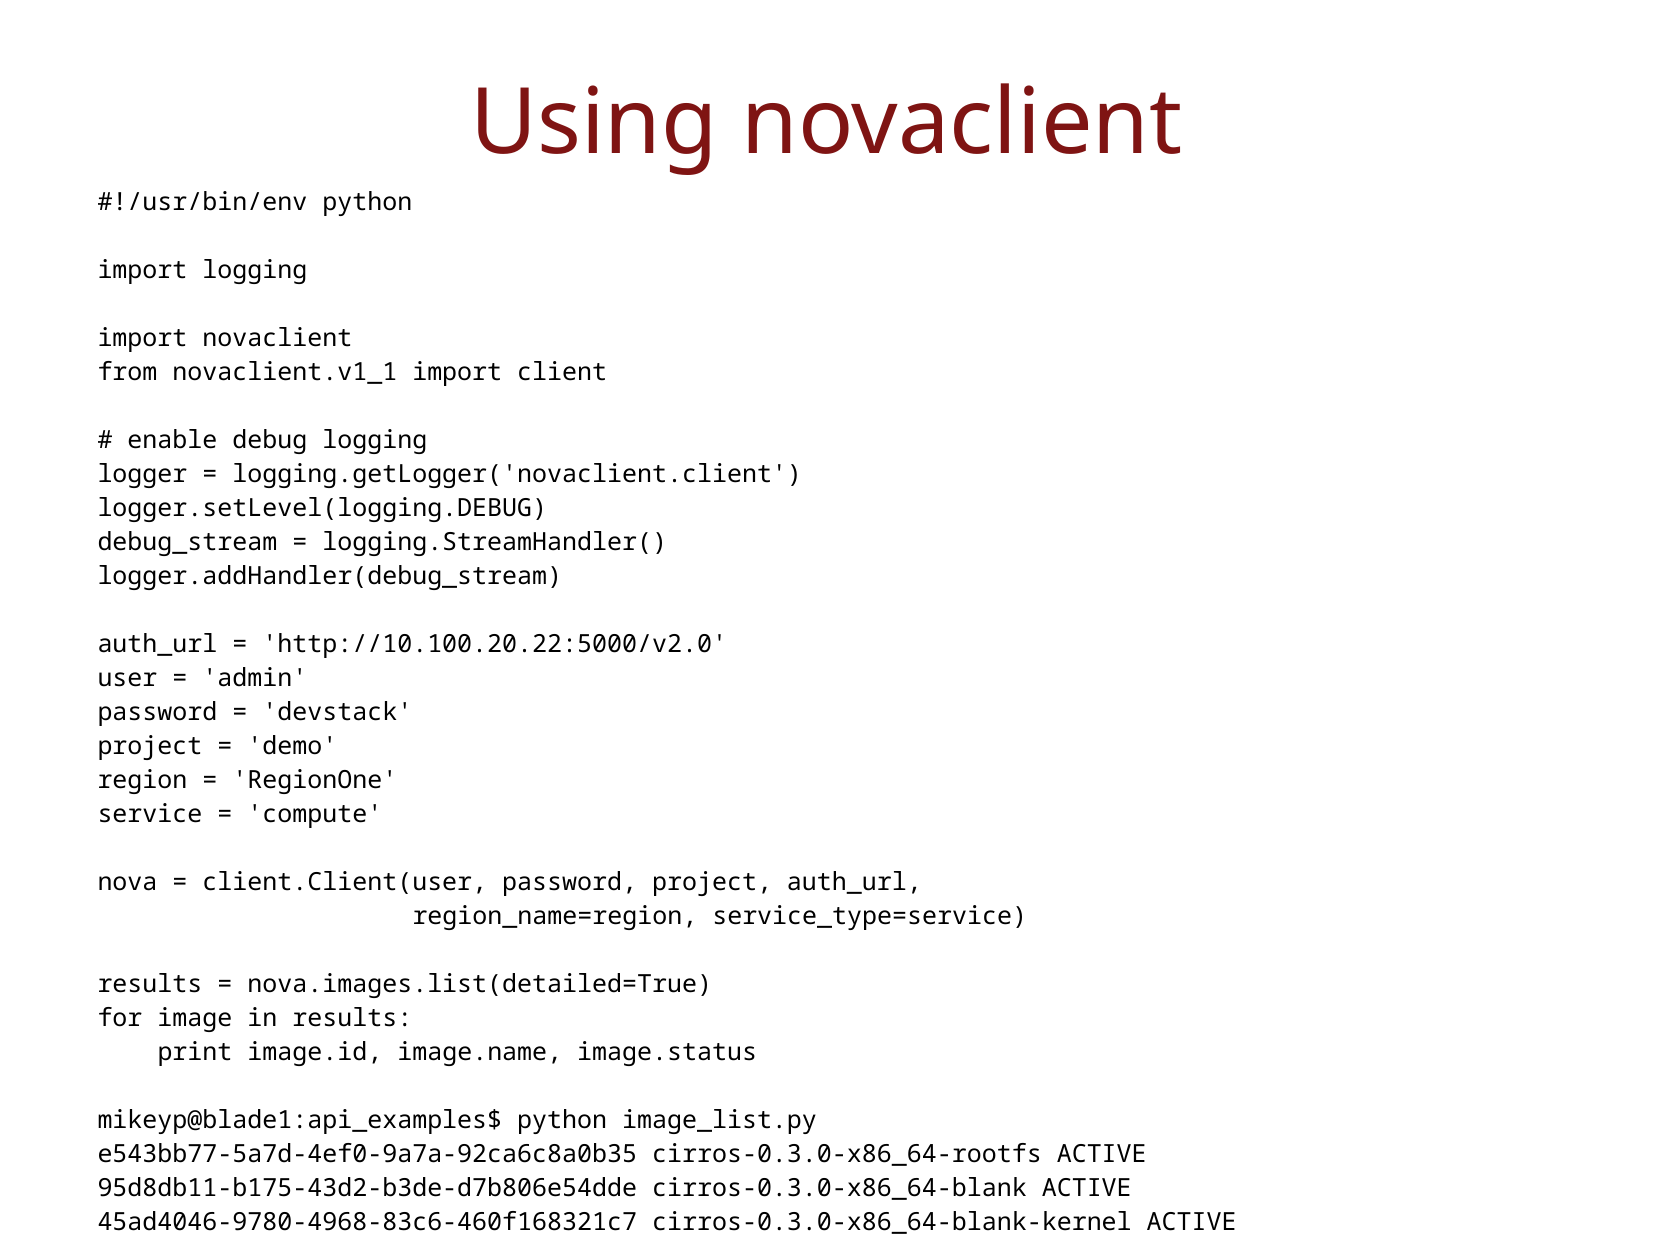

# Using novaclient
#!/usr/bin/env python
import logging
import novaclient
from novaclient.v1_1 import client
# enable debug logging
logger = logging.getLogger('novaclient.client')
logger.setLevel(logging.DEBUG)
debug_stream = logging.StreamHandler()
logger.addHandler(debug_stream)
auth_url = 'http://10.100.20.22:5000/v2.0'
user = 'admin'
password = 'devstack'
project = 'demo'
region = 'RegionOne'
service = 'compute'
nova = client.Client(user, password, project, auth_url,
 region_name=region, service_type=service)
results = nova.images.list(detailed=True)
for image in results:
 print image.id, image.name, image.status
mikeyp@blade1:api_examples$ python image_list.py
e543bb77-5a7d-4ef0-9a7a-92ca6c8a0b35 cirros-0.3.0-x86_64-rootfs ACTIVE
95d8db11-b175-43d2-b3de-d7b806e54dde cirros-0.3.0-x86_64-blank ACTIVE
45ad4046-9780-4968-83c6-460f168321c7 cirros-0.3.0-x86_64-blank-kernel ACTIVE
43bafe10-700c-45af-90a8-b5d794812e62 cirros-0.3.0-x86_64-blank-ramdisk ACTIVE
92a1e0bd-c4a5-4f3f-a66f-1f8b990f2b0e ttylinux-uec-amd64-11.2_2.6.35-15_1-kernel ACTIVE
6216fc7c-7f87-45e0-be0f-eefef2d5be33 ttylinux-uec-amd64-11.2_2.6.35-15_1 ACTIVE